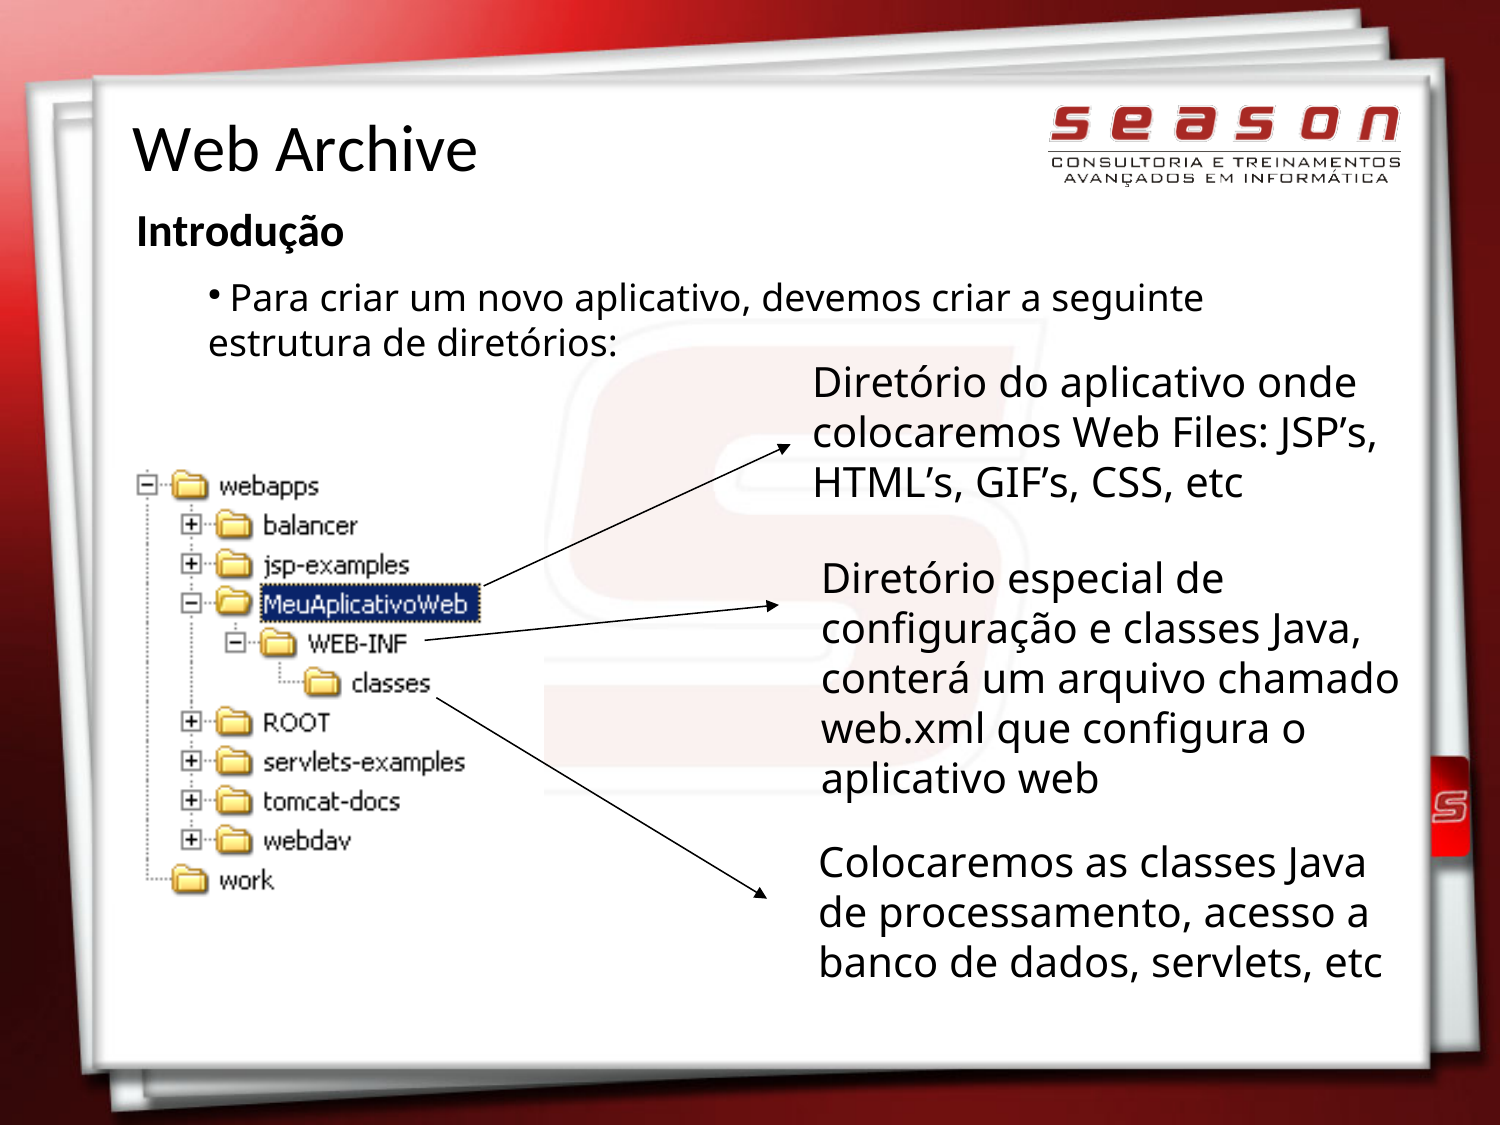

# Web Archive
Introdução
 Para criar um novo aplicativo, devemos criar a seguinte estrutura de diretórios:
Diretório do aplicativo onde colocaremos Web Files: JSP’s, HTML’s, GIF’s, CSS, etc
Diretório especial de configuração e classes Java, conterá um arquivo chamado web.xml que configura o aplicativo web
Colocaremos as classes Java de processamento, acesso a banco de dados, servlets, etc